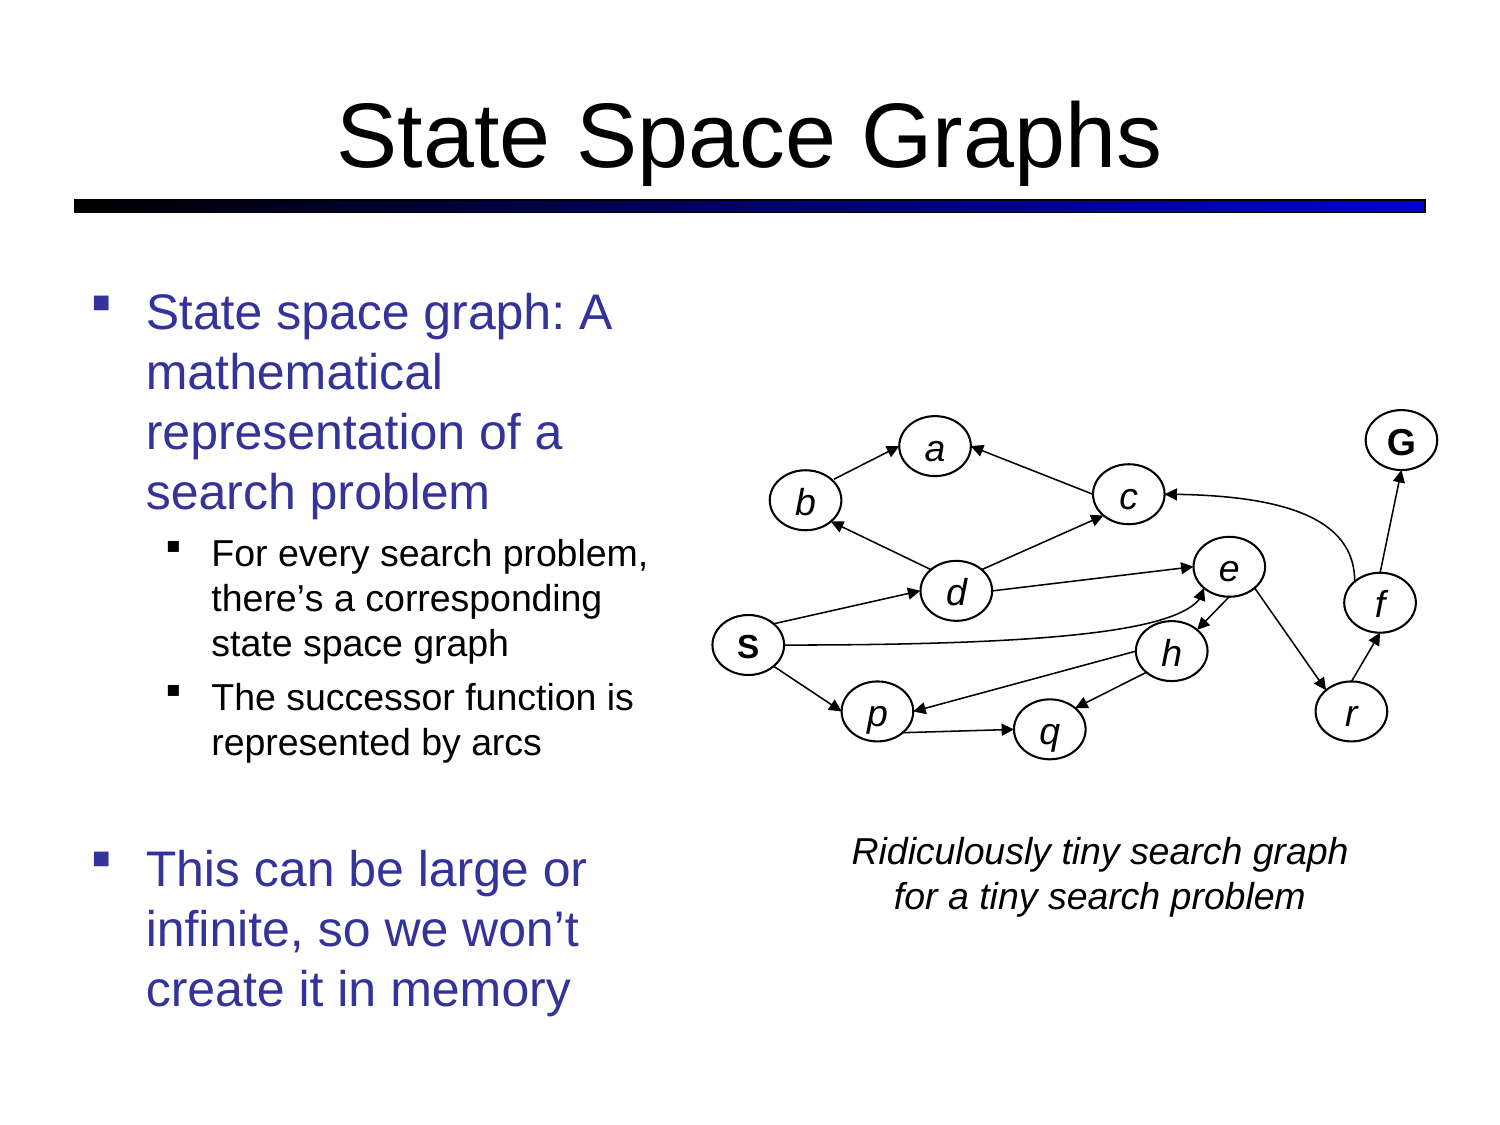

State Space Graphs
State space graph: A mathematical representation of a search problem
For every search problem, there’s a corresponding state space graph
The successor function is represented by arcs
This can be large or infinite, so we won’t create it in memory
G
a
c
b
e
d
f
S
h
p
r
q
Ridiculously tiny search graph for a tiny search problem